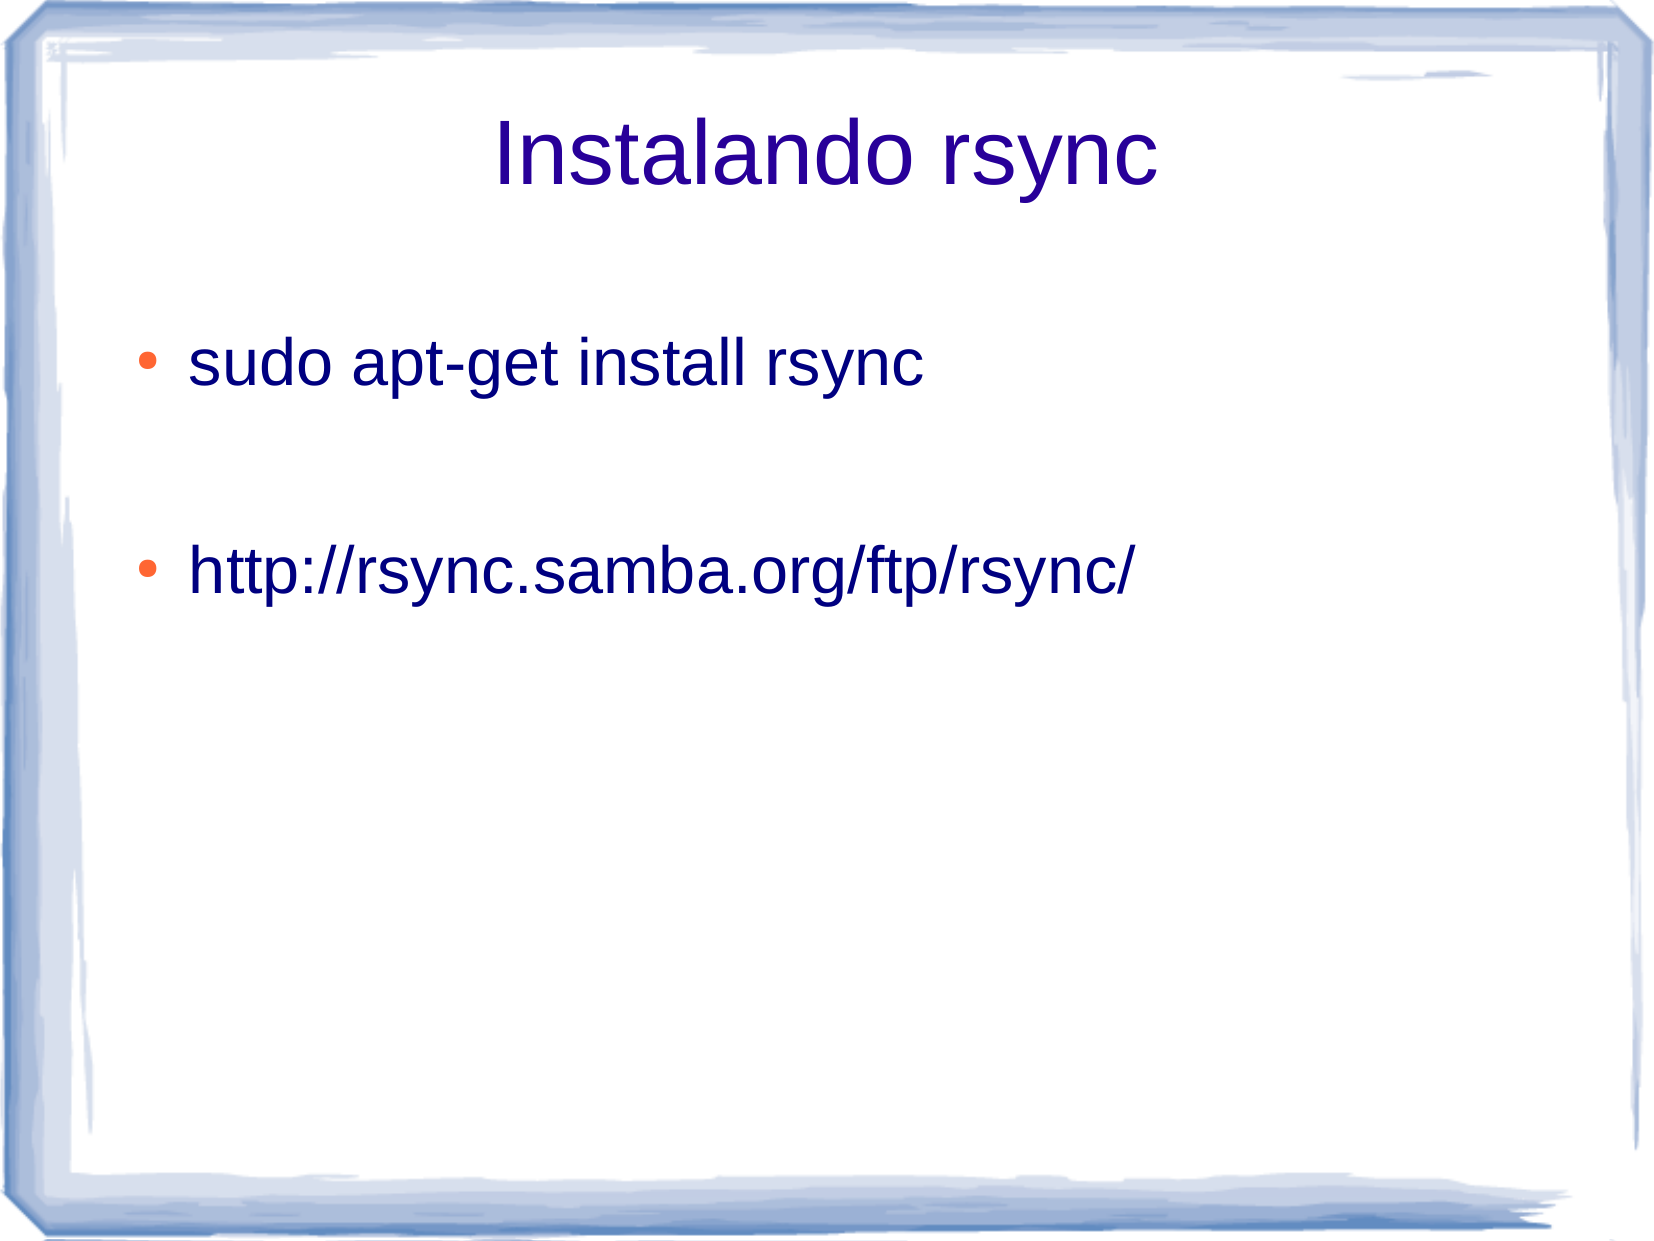

# Instalando rsync
sudo apt-get install rsync
http://rsync.samba.org/ftp/rsync/